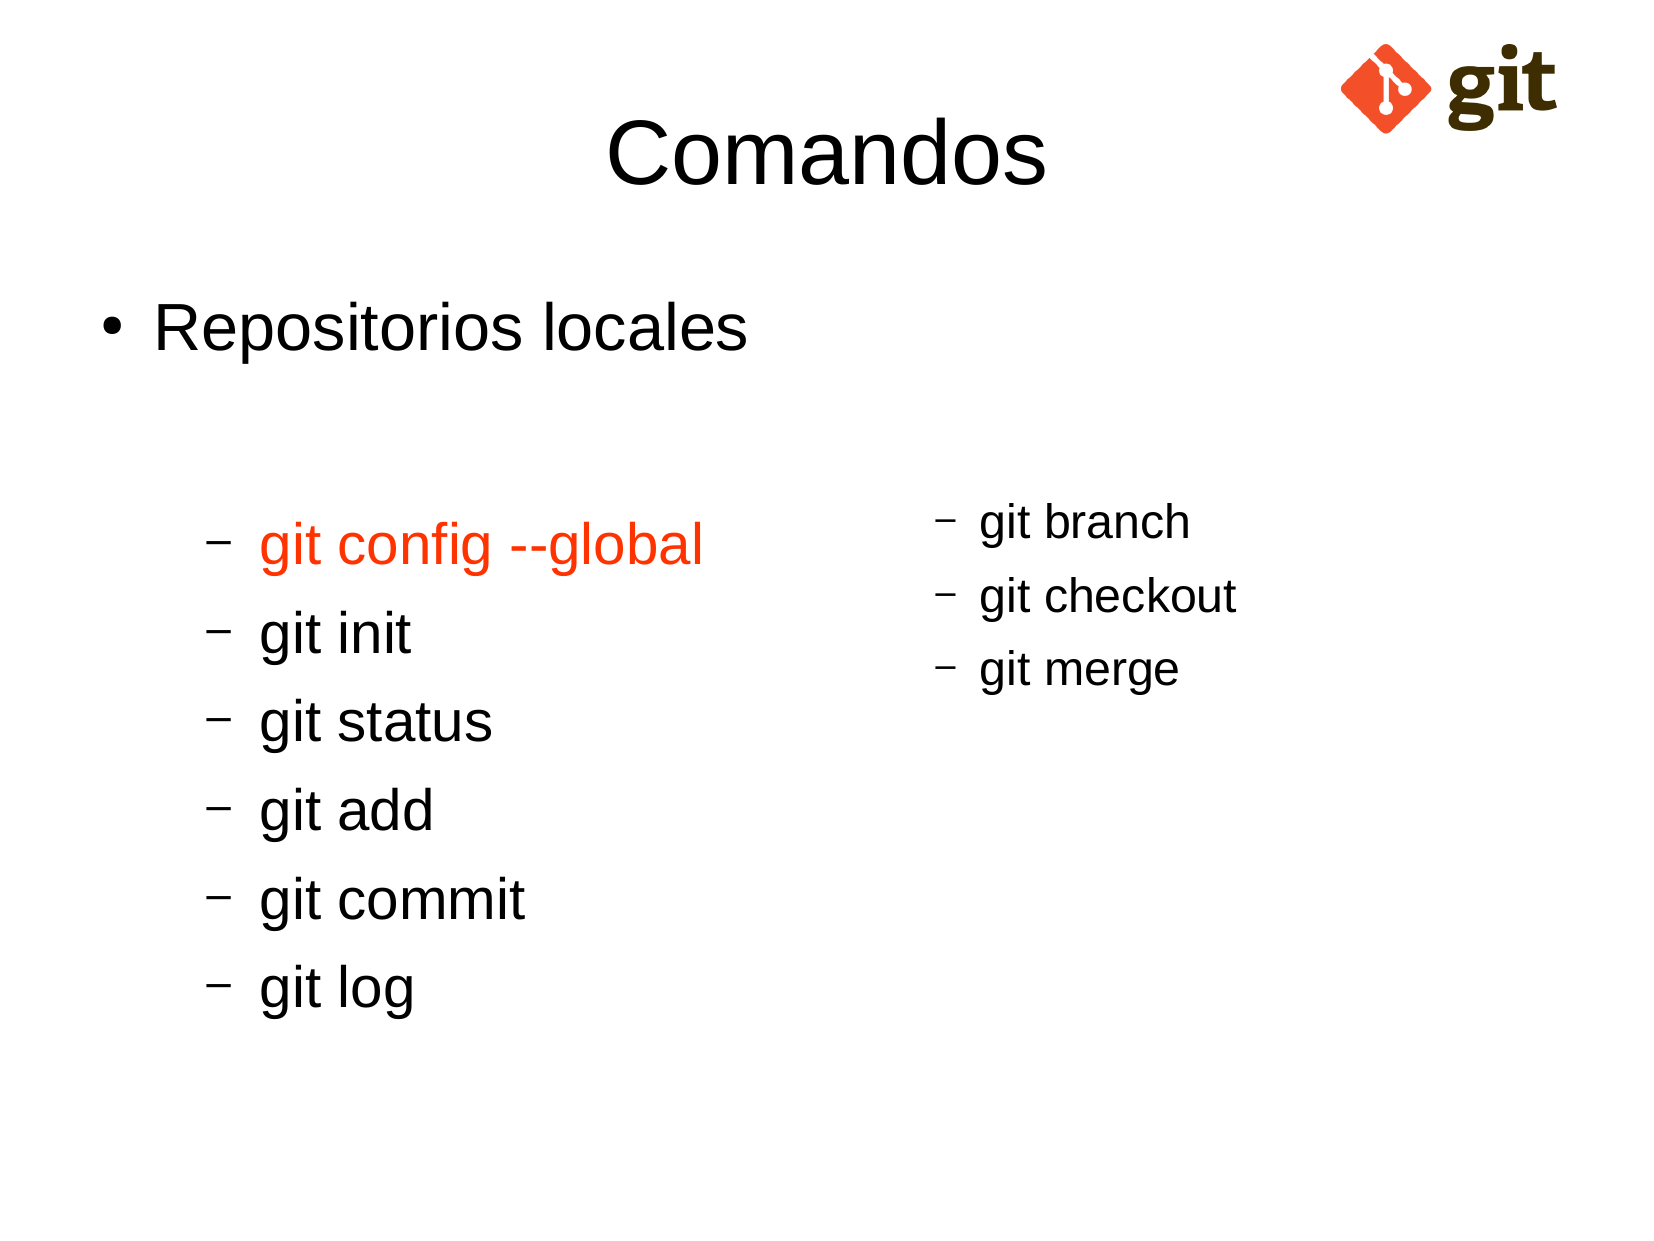

# Comandos
Repositorios locales
git config --global
git init
git status
git add
git commit
git log
git branch
git checkout
git merge